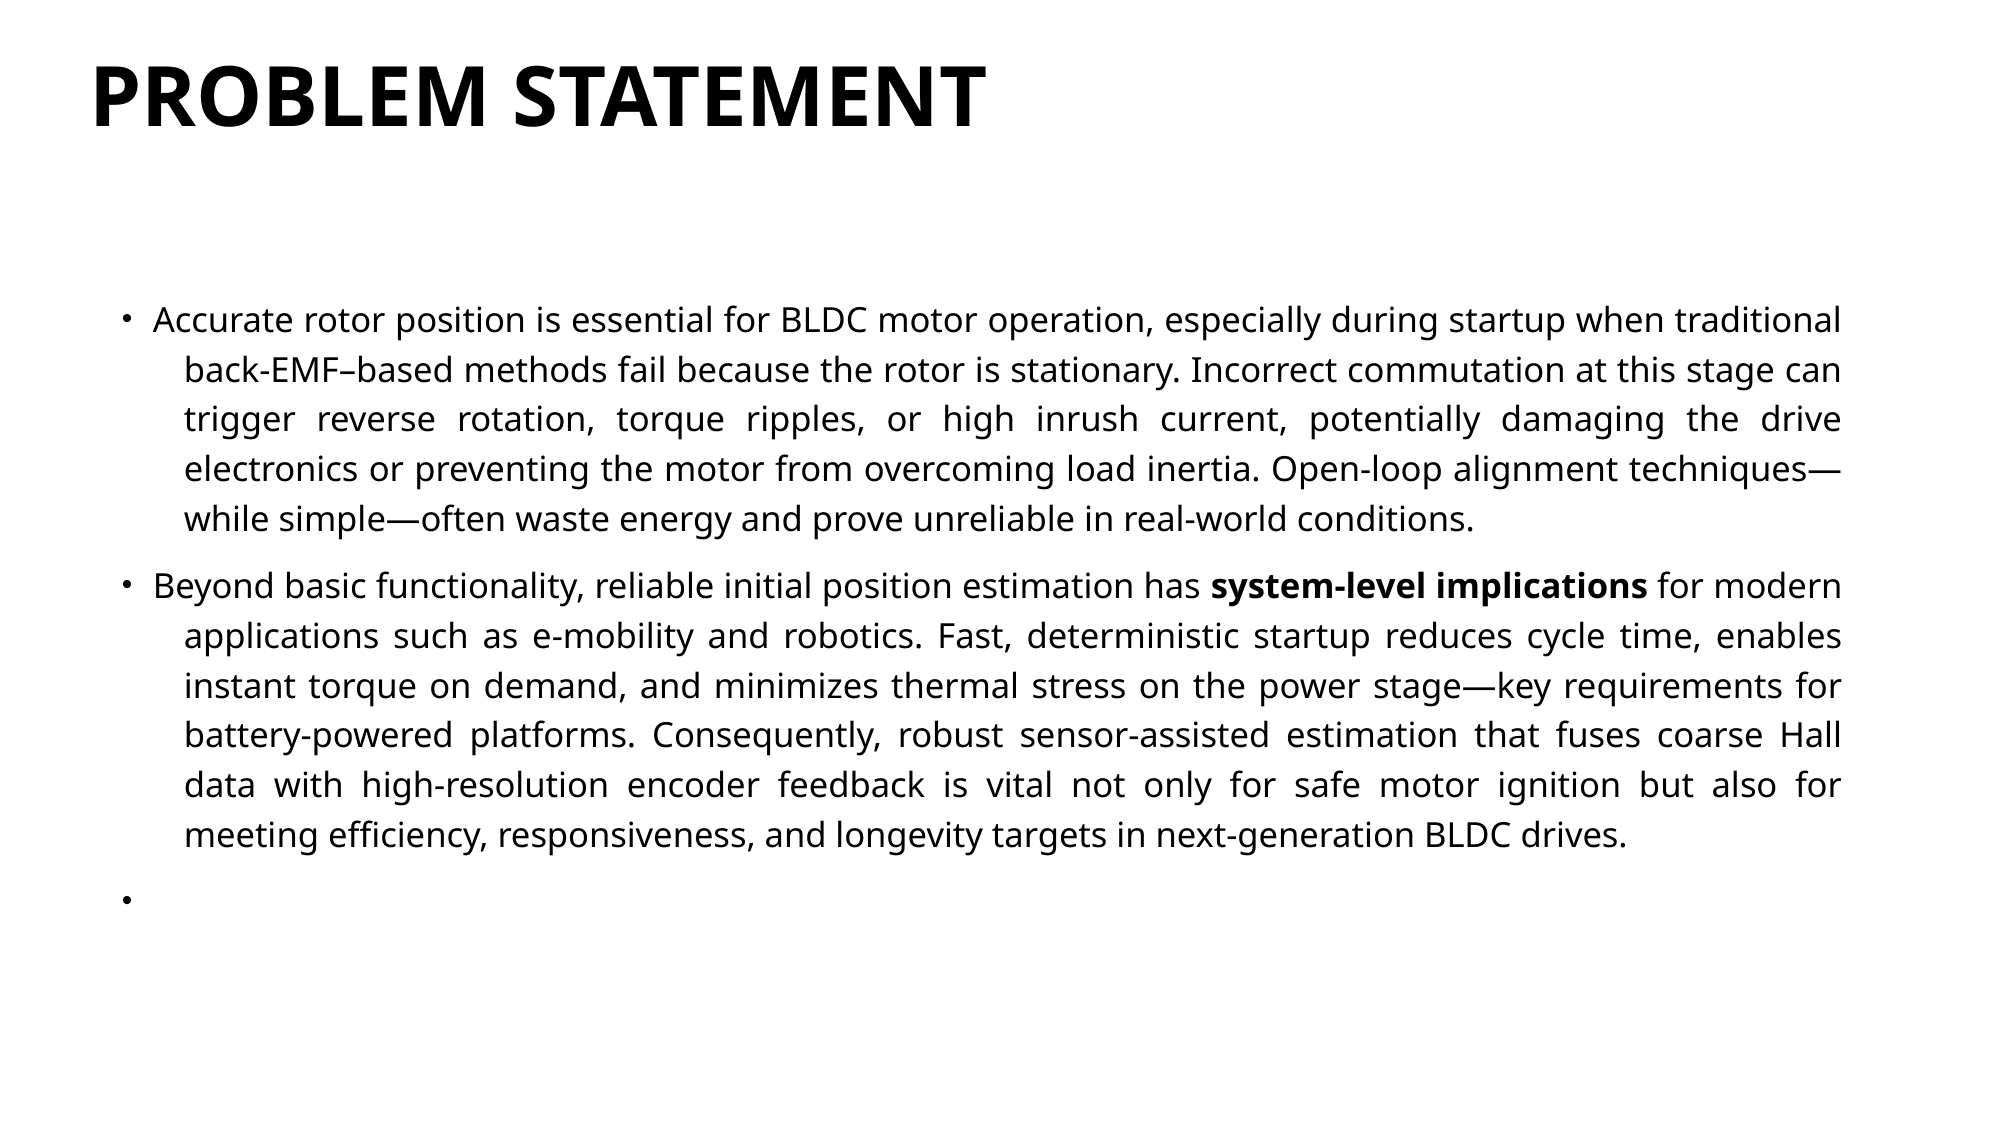

# PROBLEM STATEMENT
Accurate rotor position is essential for BLDC motor operation, especially during startup when traditional back‑EMF–based methods fail because the rotor is stationary. Incorrect commutation at this stage can trigger reverse rotation, torque ripples, or high inrush current, potentially damaging the drive electronics or preventing the motor from overcoming load inertia. Open‑loop alignment techniques—while simple—often waste energy and prove unreliable in real‑world conditions.
Beyond basic functionality, reliable initial position estimation has system‑level implications for modern applications such as e‑mobility and robotics. Fast, deterministic startup reduces cycle time, enables instant torque on demand, and minimizes thermal stress on the power stage—key requirements for battery‑powered platforms. Consequently, robust sensor‑assisted estimation that fuses coarse Hall data with high‑resolution encoder feedback is vital not only for safe motor ignition but also for meeting efficiency, responsiveness, and longevity targets in next‑generation BLDC drives.